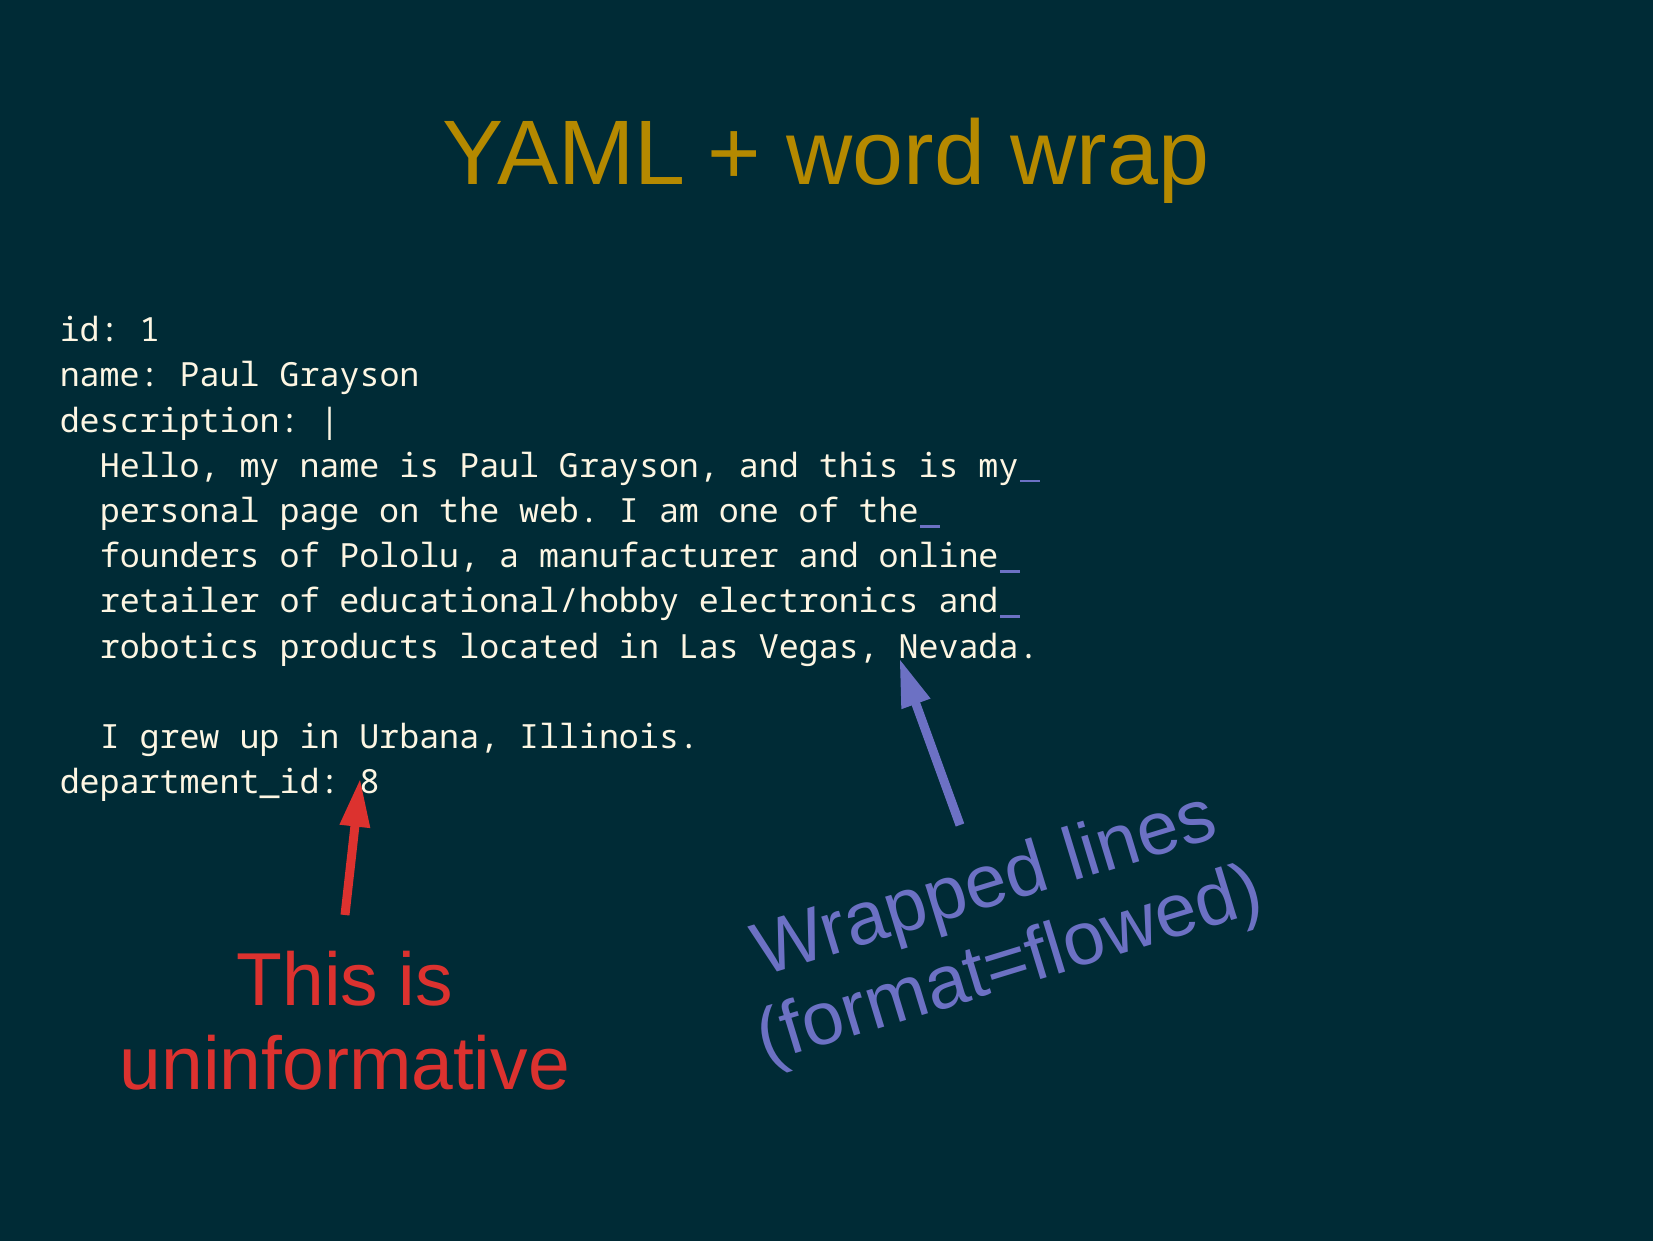

# YAML + word wrap
id: 1
name: Paul Grayson
description: |
 Hello, my name is Paul Grayson, and this is my
 personal page on the web. I am one of the
 founders of Pololu, a manufacturer and online
 retailer of educational/hobby electronics and
 robotics products located in Las Vegas, Nevada.
 I grew up in Urbana, Illinois.
department_id: 8
Wrapped lines
(format=flowed)
This is uninformative